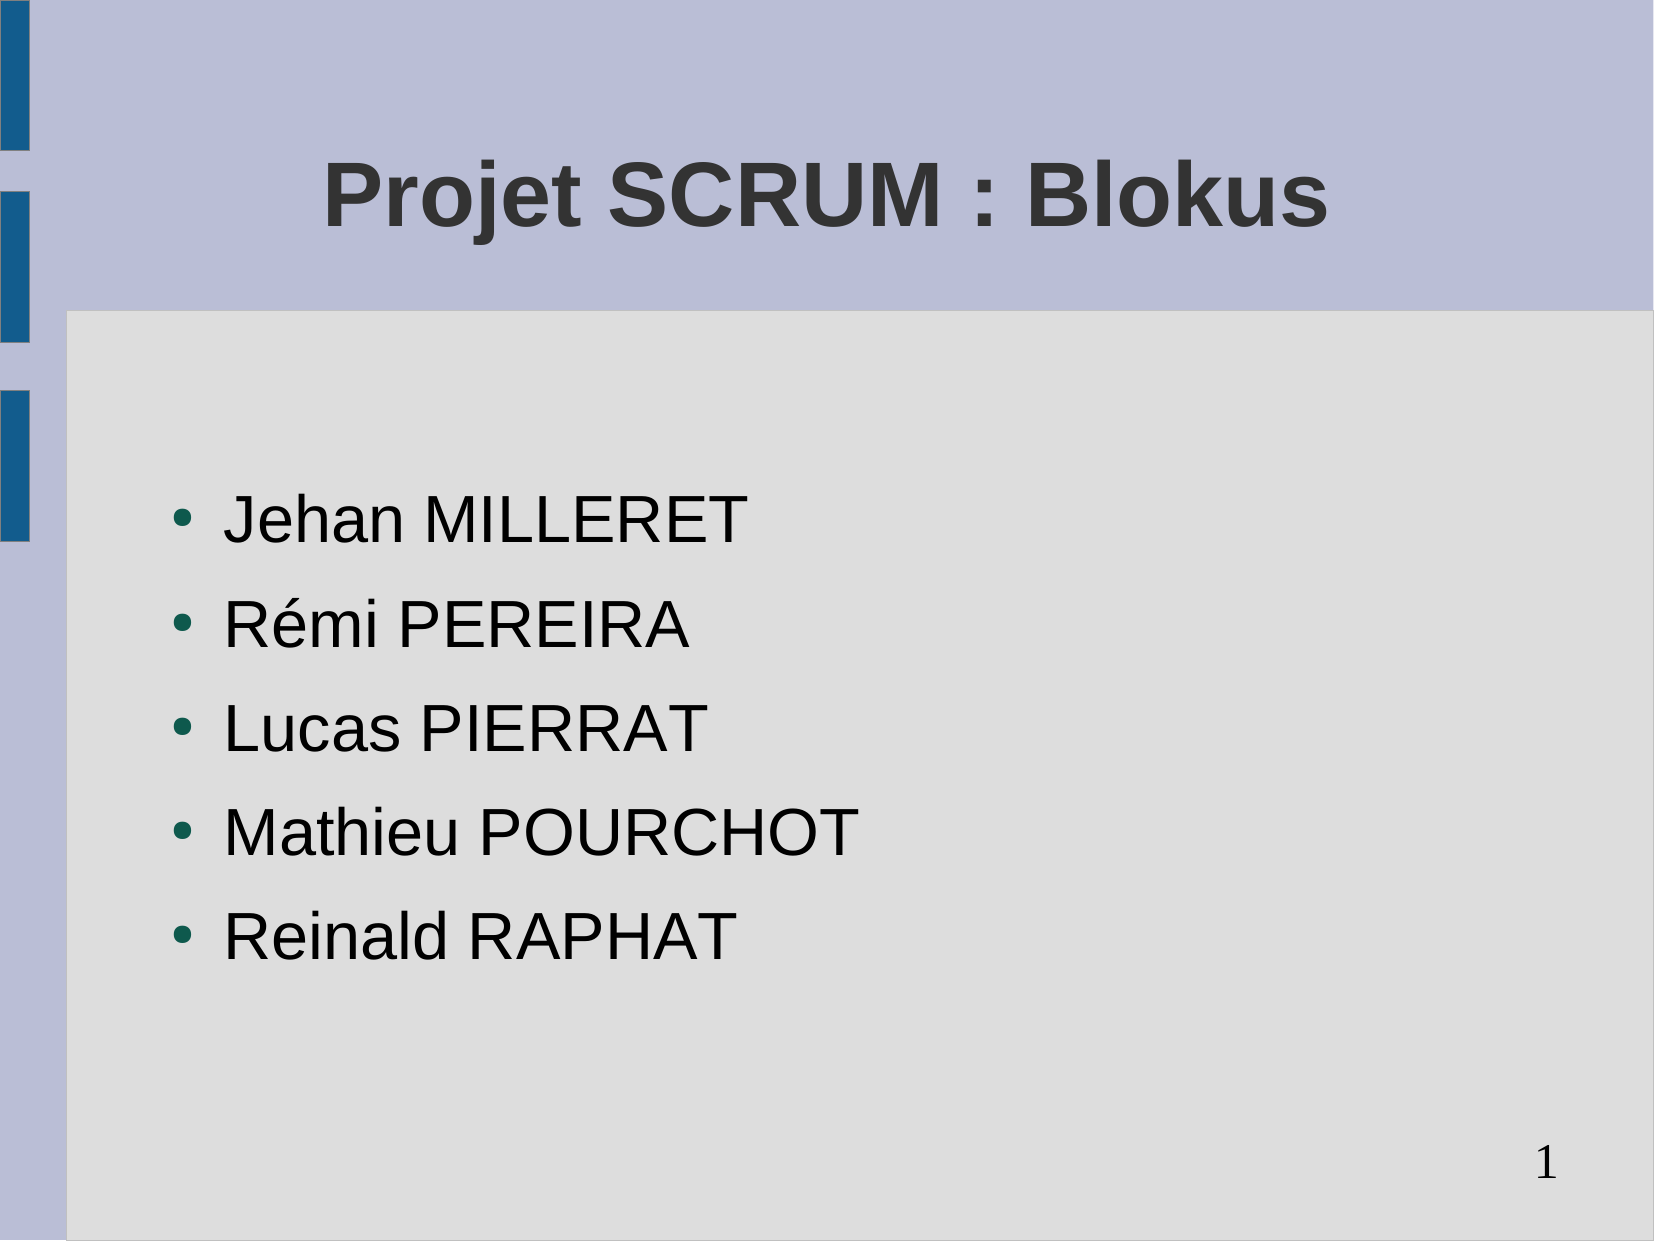

# Projet SCRUM : Blokus
Jehan MILLERET
Rémi PEREIRA
Lucas PIERRAT
Mathieu POURCHOT
Reinald RAPHAT
1